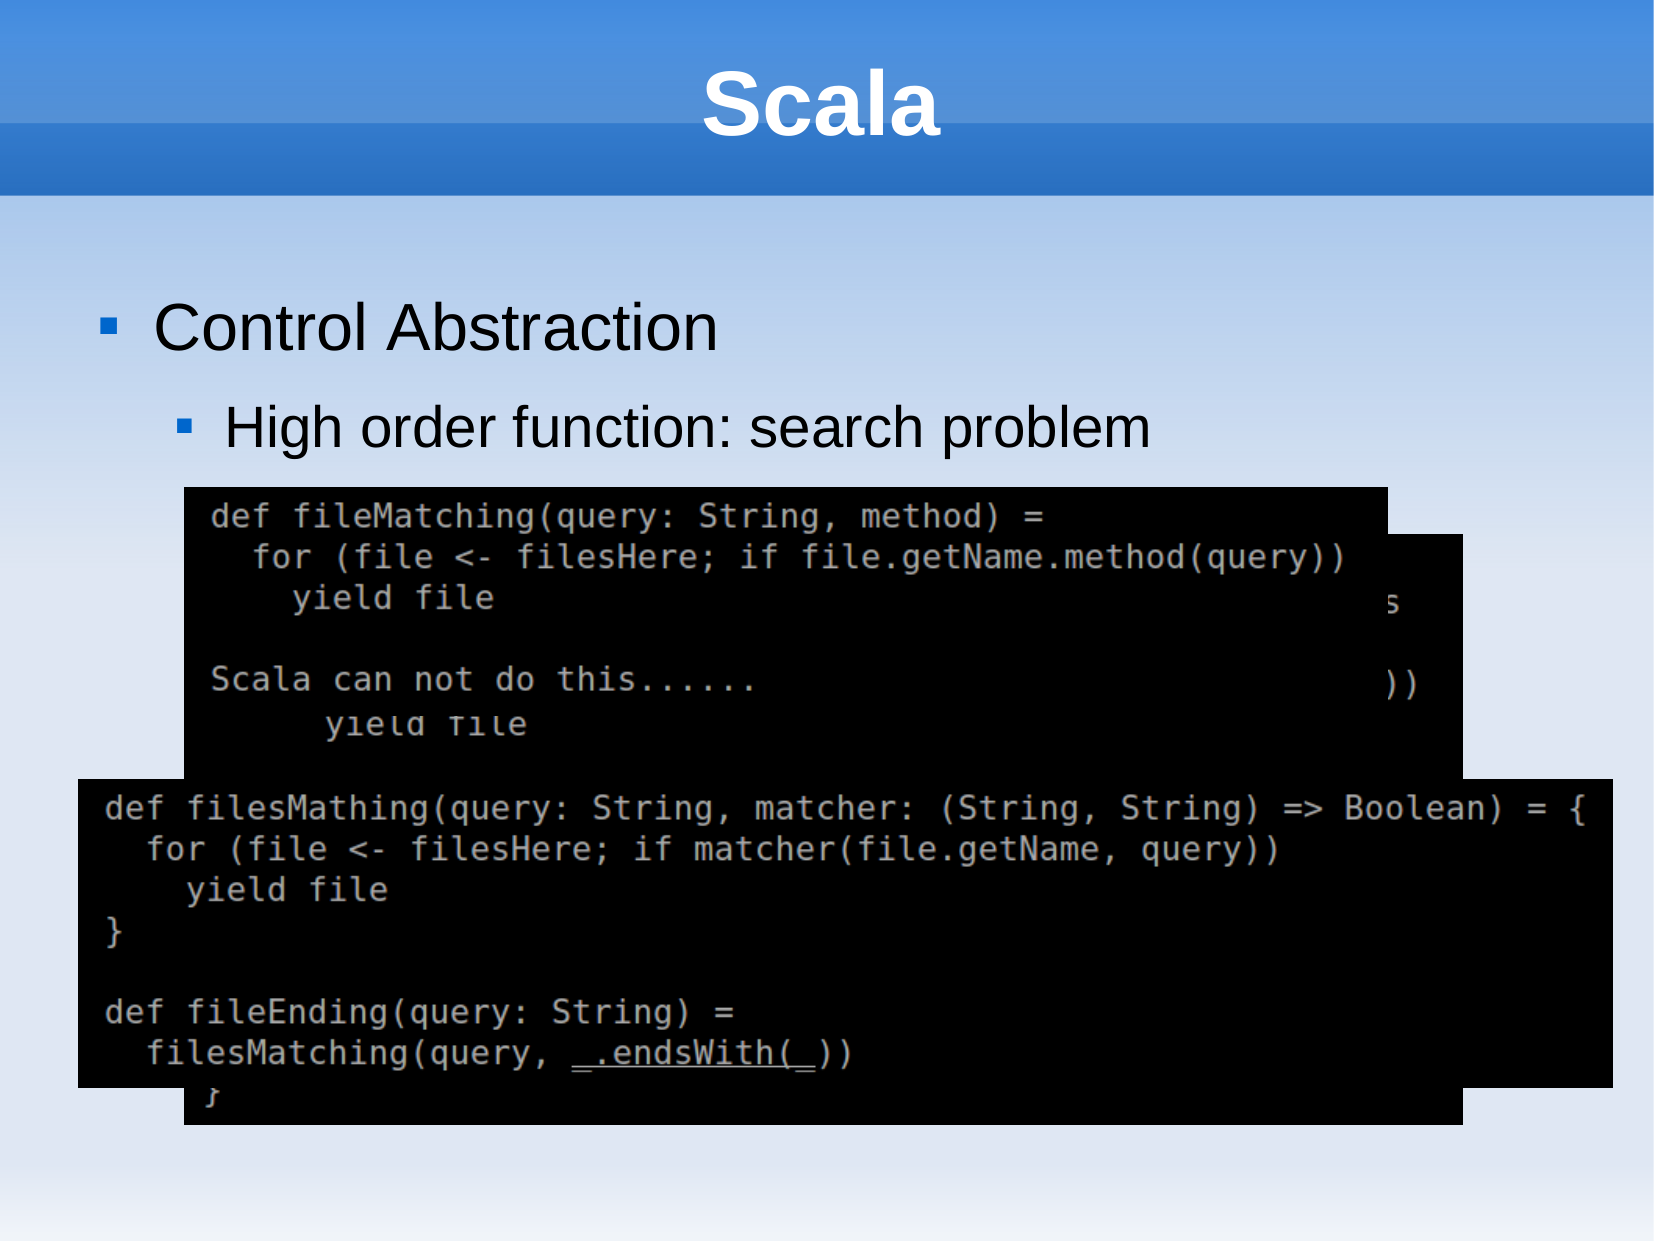

# Scala
Control Abstraction
High order function: search problem